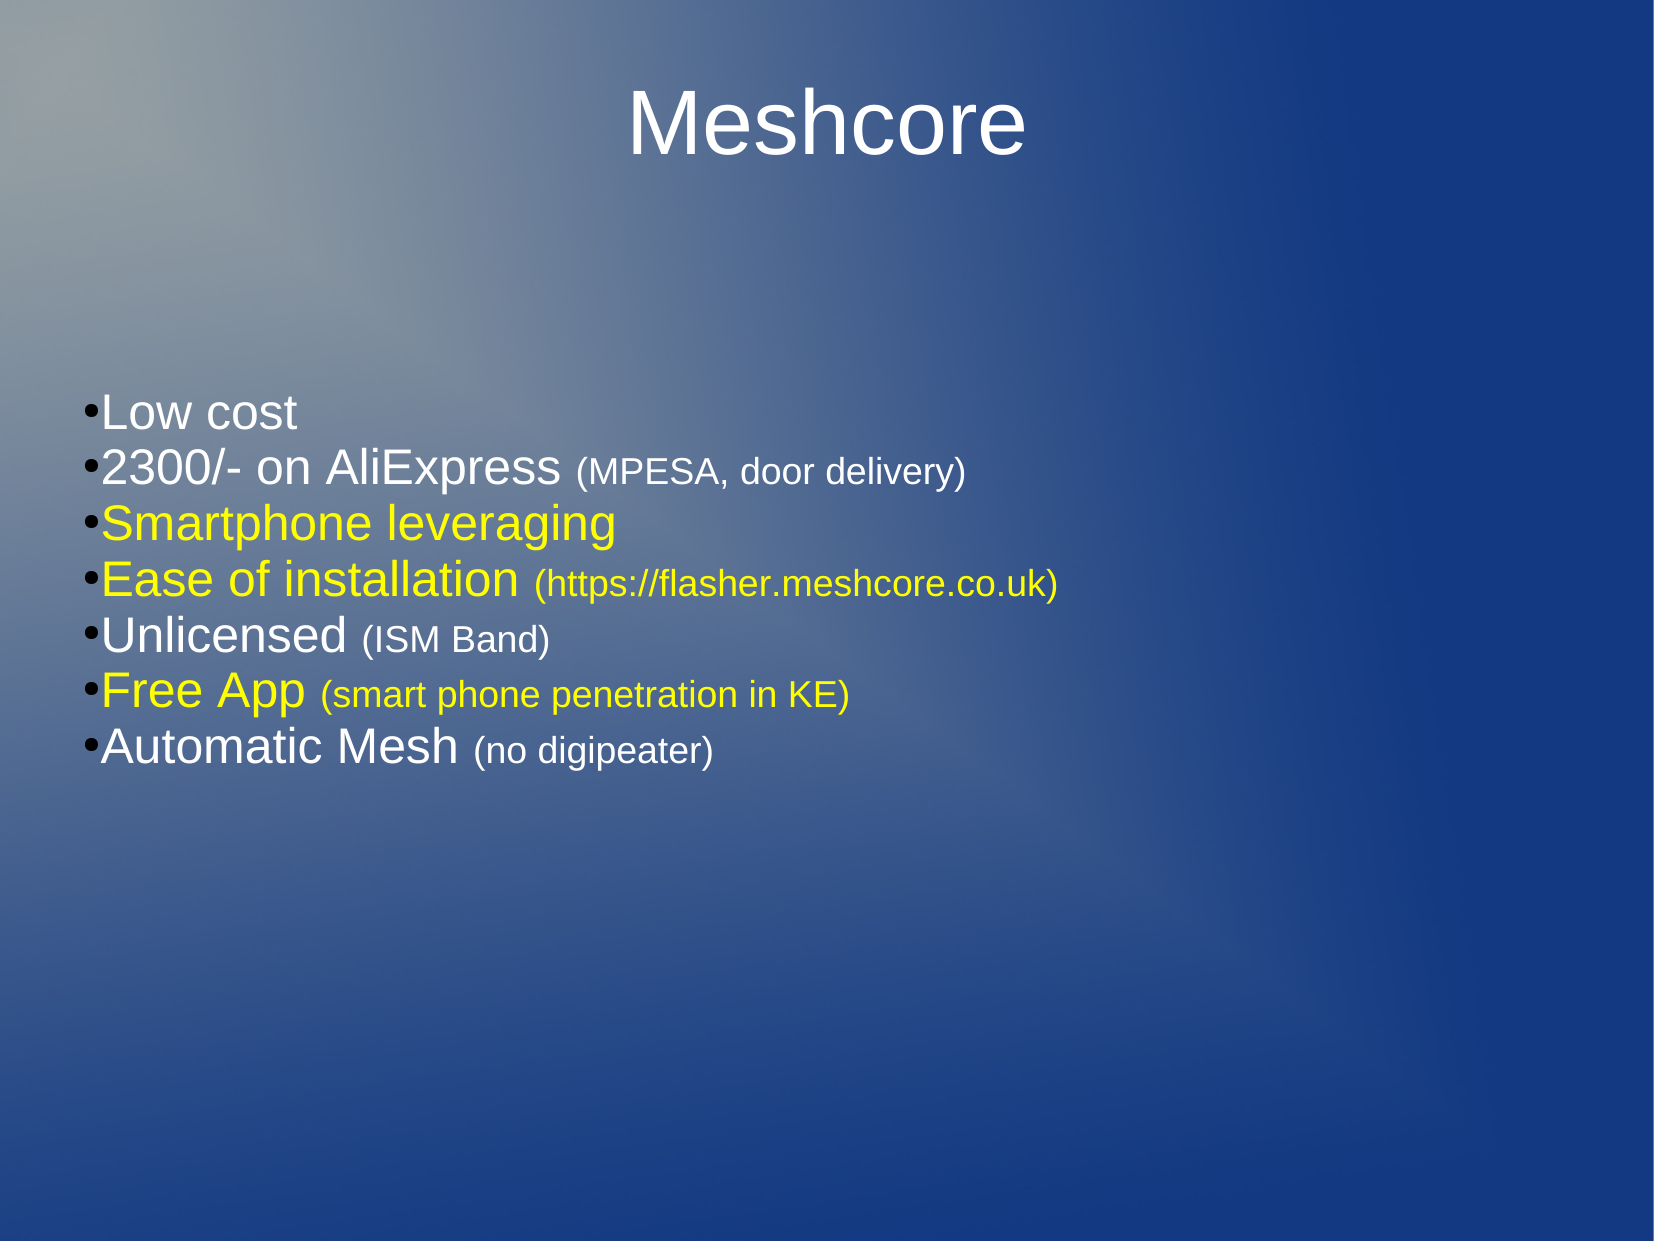

# Meshcore
Low cost
2300/- on AliExpress (MPESA, door delivery)
Smartphone leveraging
Ease of installation (https://flasher.meshcore.co.uk)
Unlicensed (ISM Band)
Free App (smart phone penetration in KE)
Automatic Mesh (no digipeater)